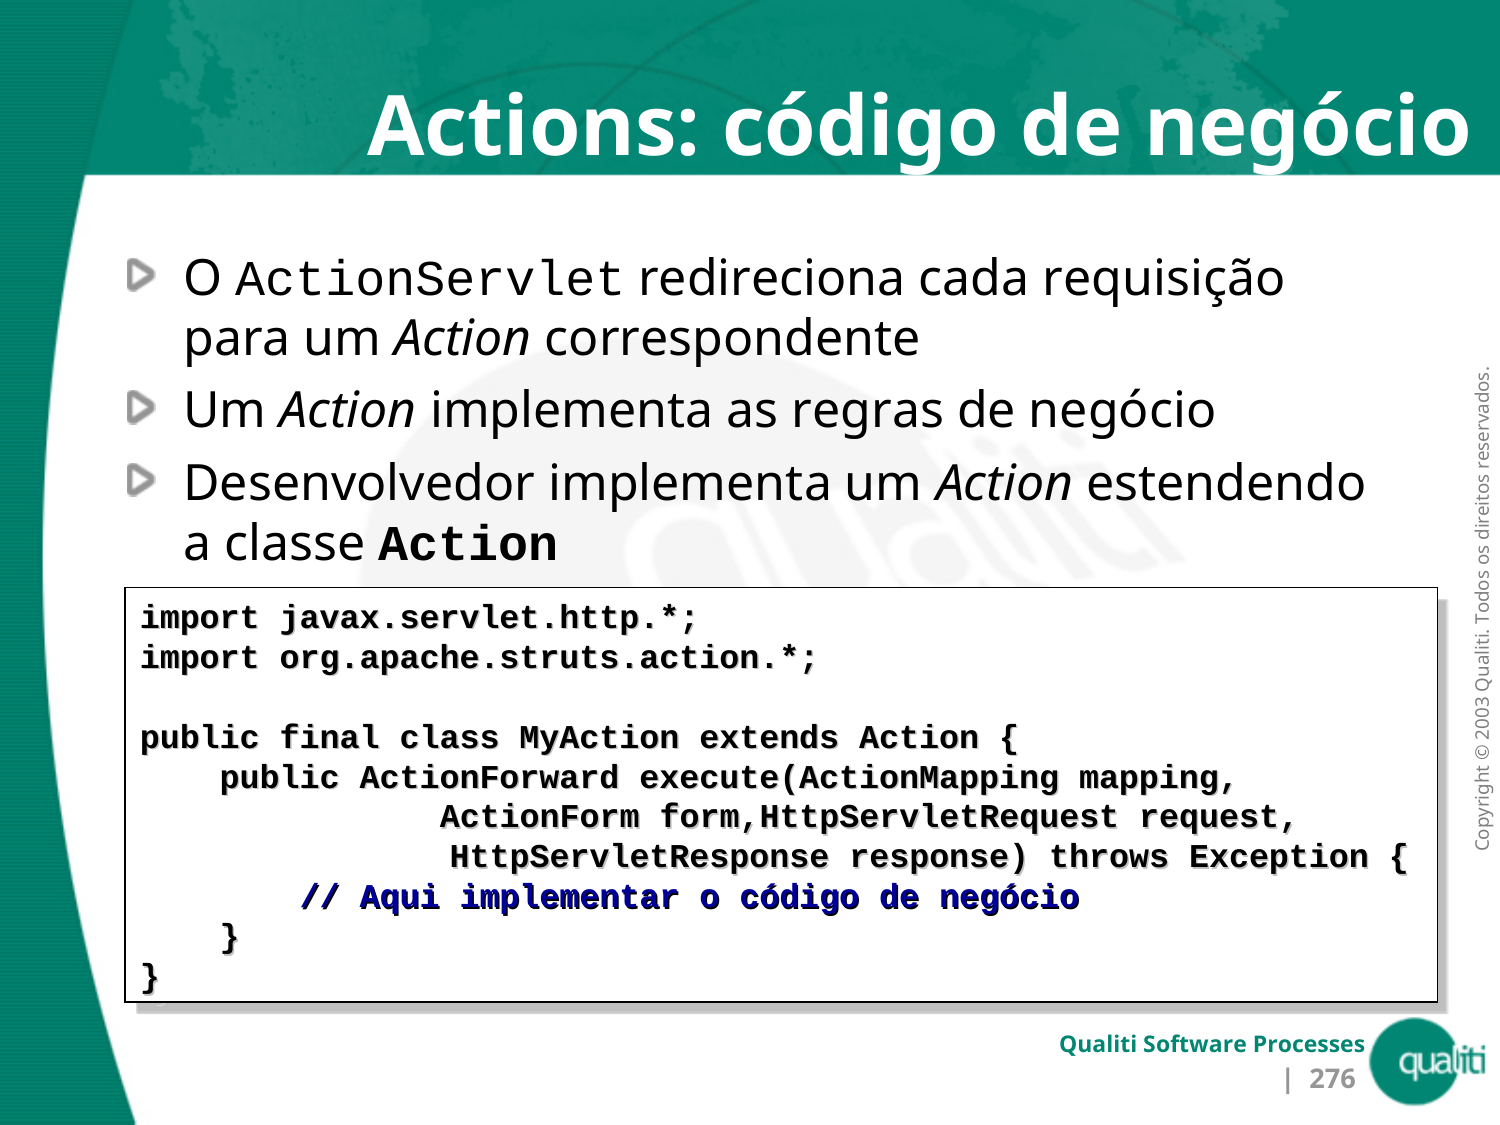

# Actions: código de negócio
O ActionServlet redireciona cada requisição para um Action correspondente
Um Action implementa as regras de negócio
Desenvolvedor implementa um Action estendendo a classe Action
import javax.servlet.http.*;
import org.apache.struts.action.*;
public final class MyAction extends Action {
 public ActionForward execute(ActionMapping mapping, 			ActionForm form,HttpServletRequest request, 		 HttpServletResponse response) throws Exception {
 // Aqui implementar o código de negócio
 }
}